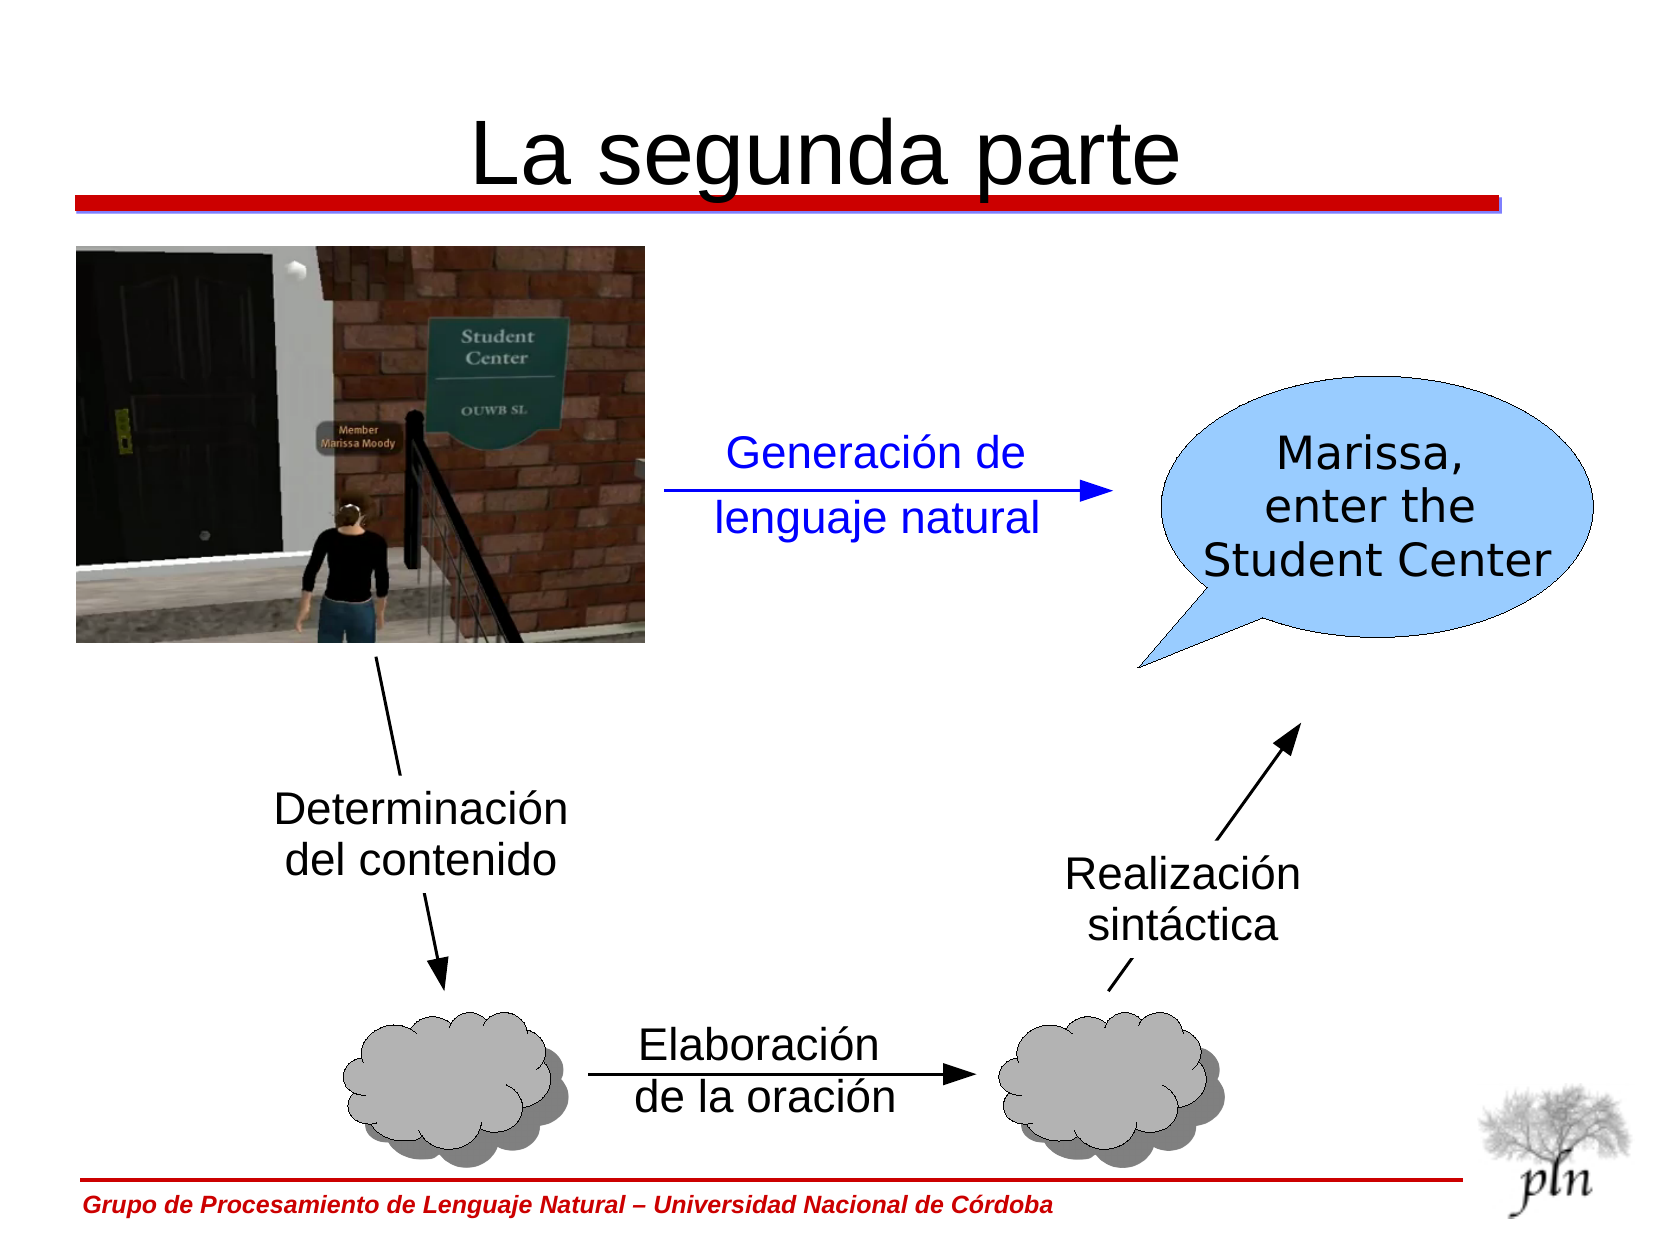

# La segunda parte
Marissa,
enter the
Student Center
Generación de
lenguaje natural
Determinación
del contenido
Realización sintáctica
Elaboración
de la oración